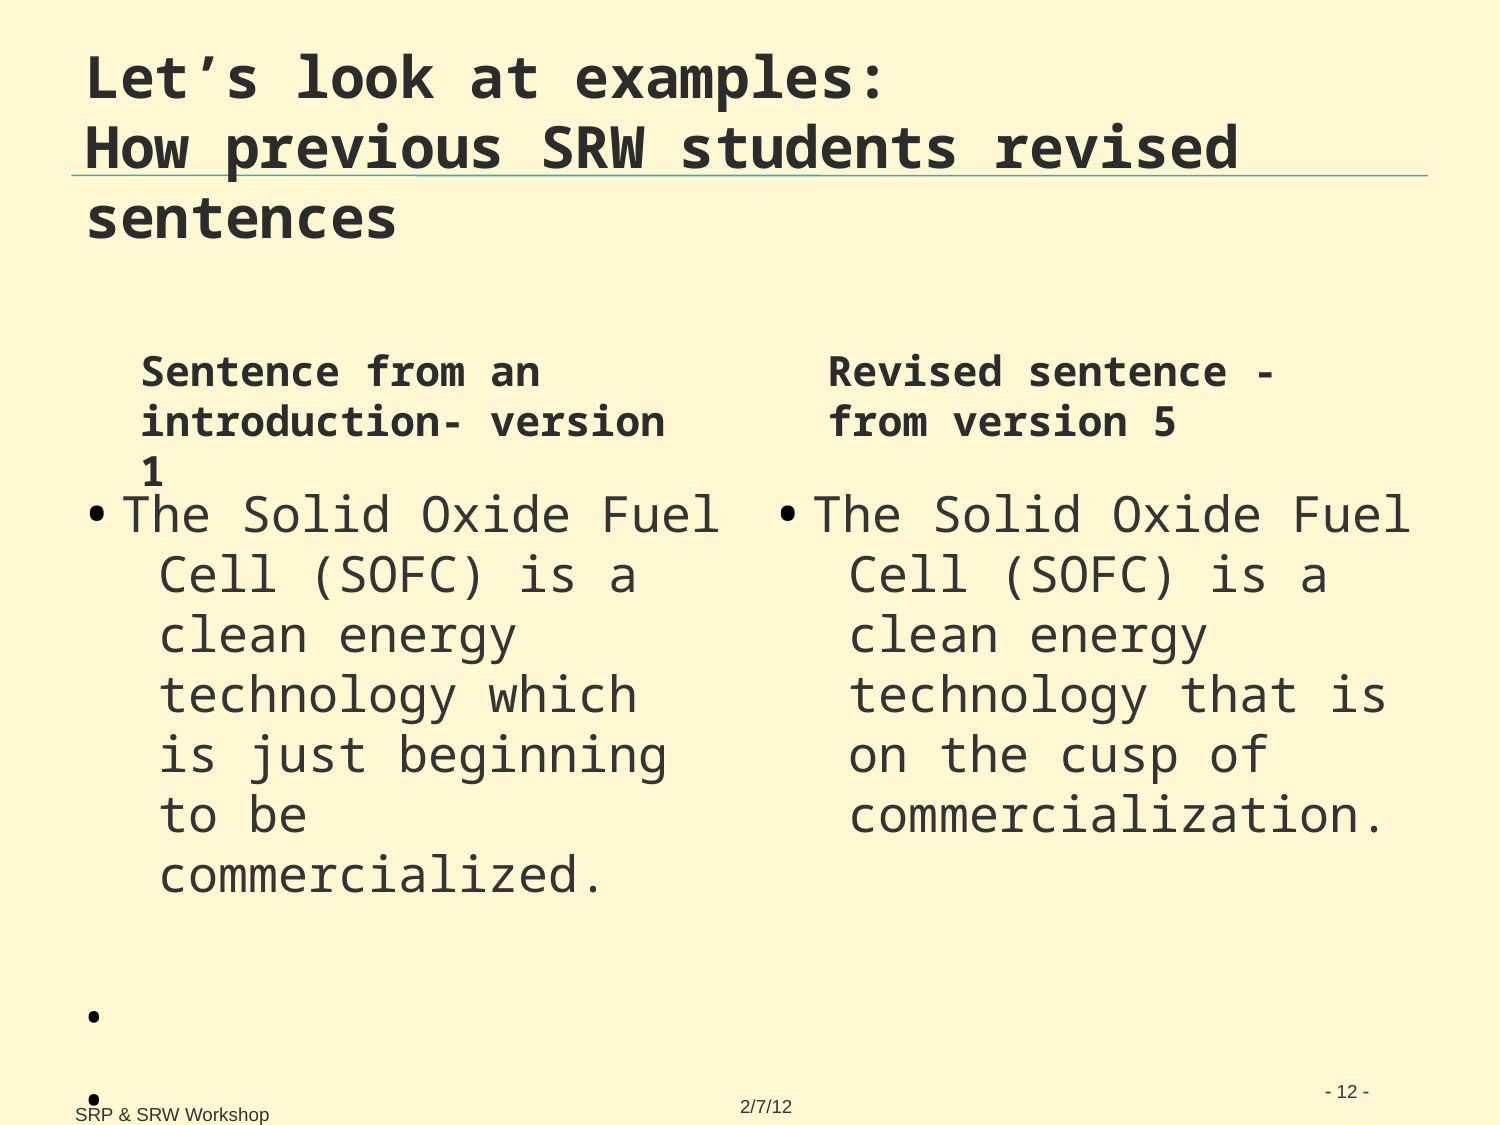

Let’s look at examples:
How previous SRW students revised sentences
Sentence from an introduction- version 1
Revised sentence - from version 5
# The Solid Oxide Fuel Cell (SOFC) is a clean energy technology which is just beginning to be commercialized.
The Solid Oxide Fuel Cell (SOFC) is a clean energy technology that is on the cusp of commercialization.